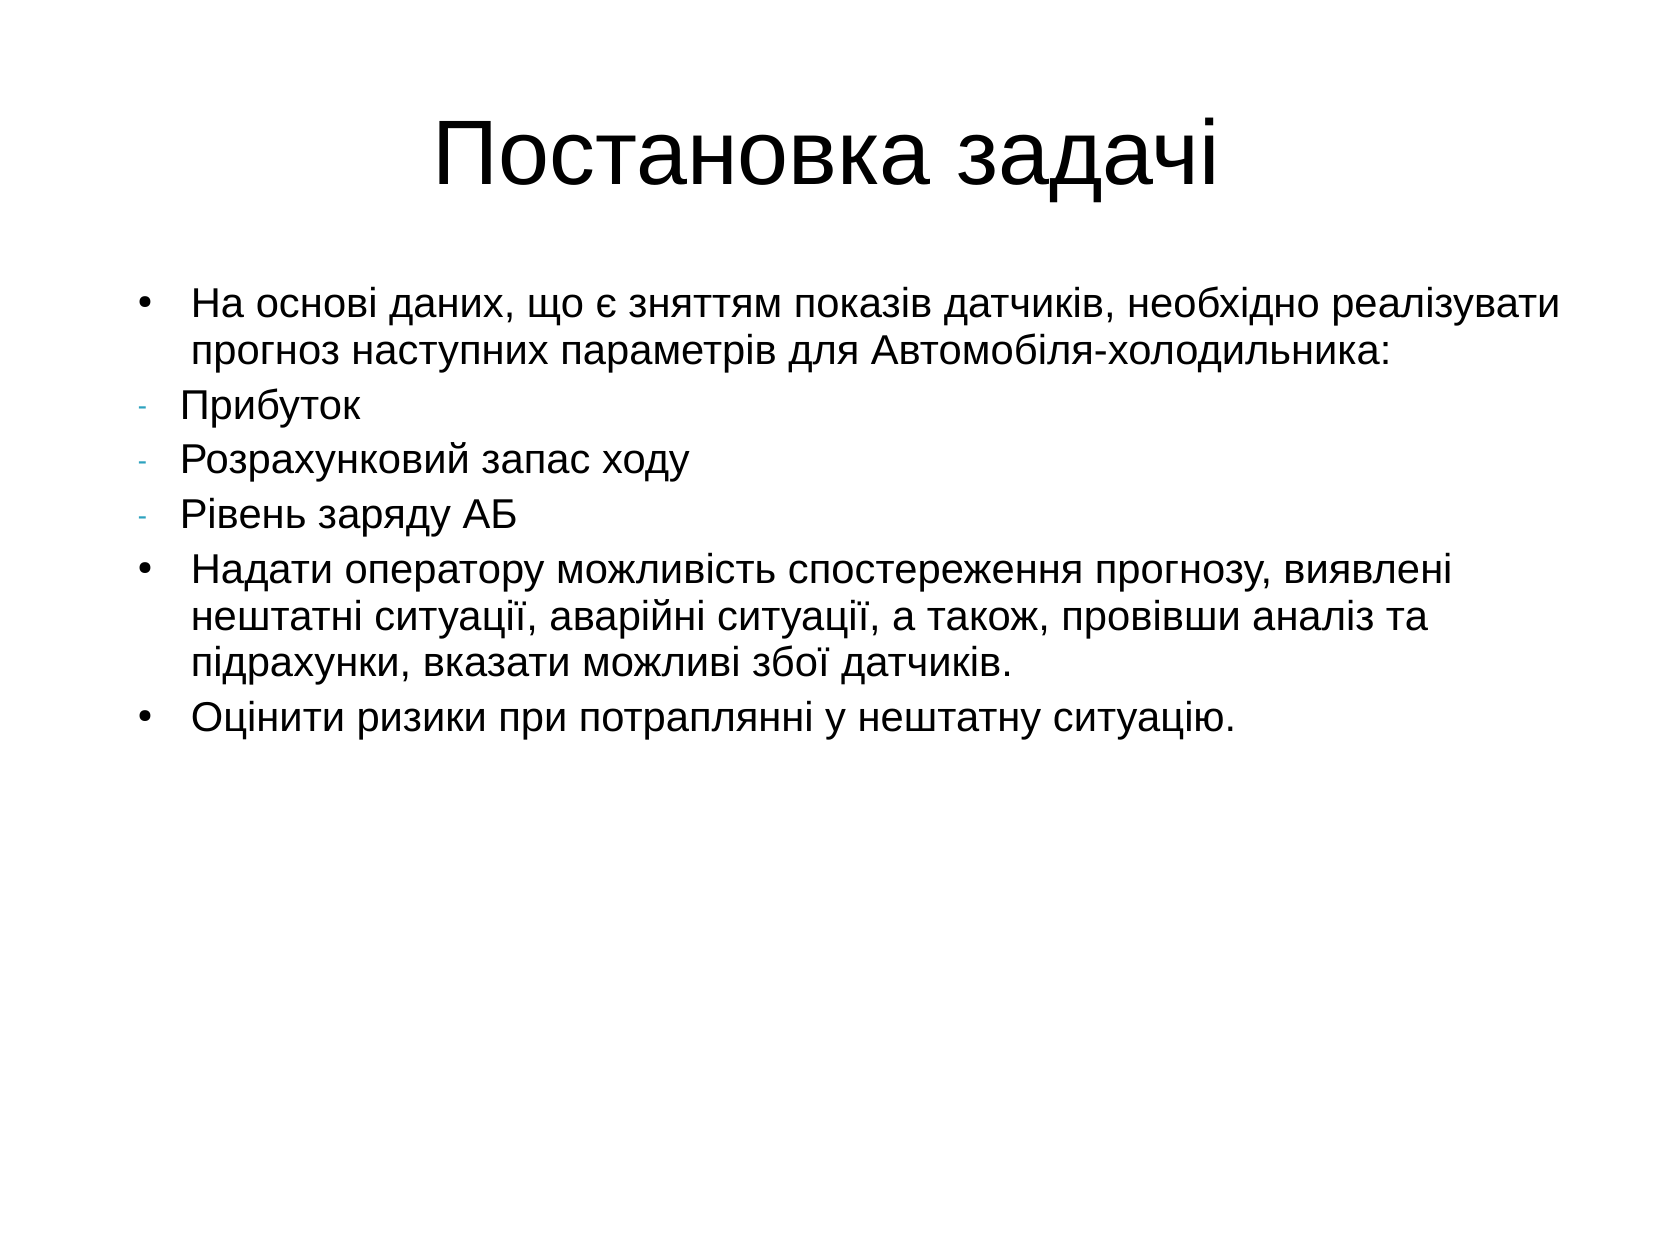

# Постановка задачі
На основі даних, що є зняттям показів датчиків, необхідно реалізувати прогноз наступних параметрів для Автомобіля-холодильника:
Прибуток
Розрахунковий запас ходу
Рівень заряду АБ
Надати оператору можливість спостереження прогнозу, виявлені нештатні ситуації, аварійні ситуації, а також, провівши аналіз та підрахунки, вказати можливі збої датчиків.
Оцінити ризики при потраплянні у нештатну ситуацію.